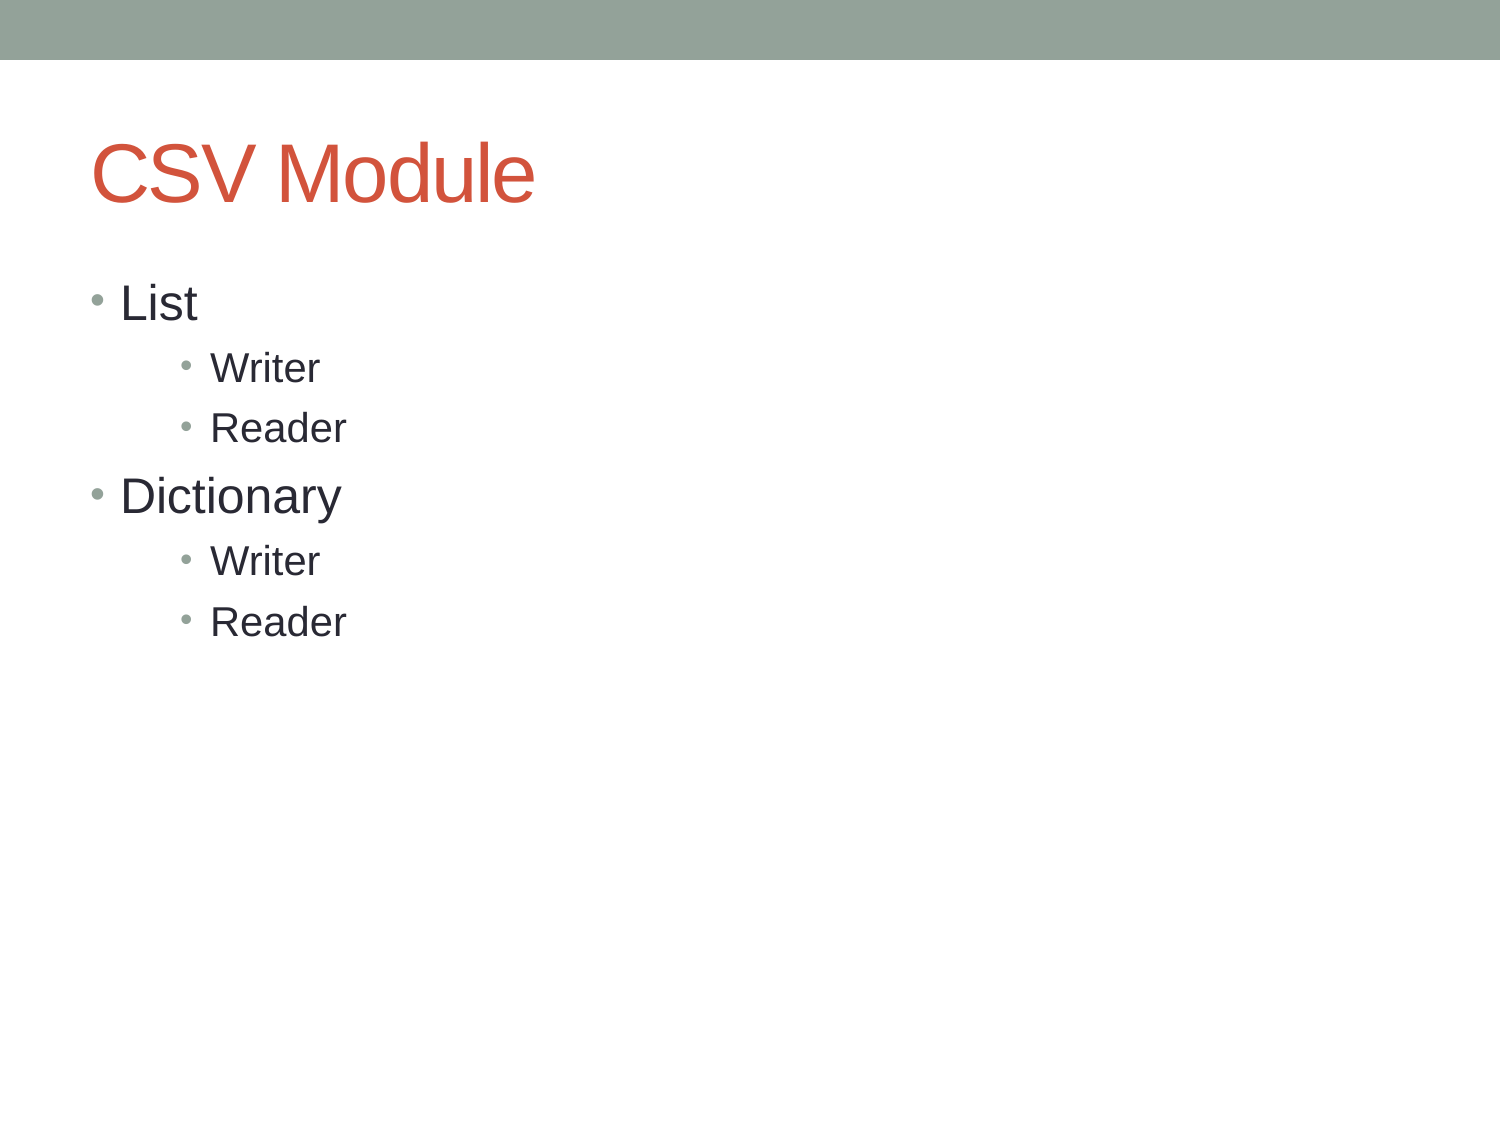

# CSV Module
List
Writer
Reader
Dictionary
Writer
Reader